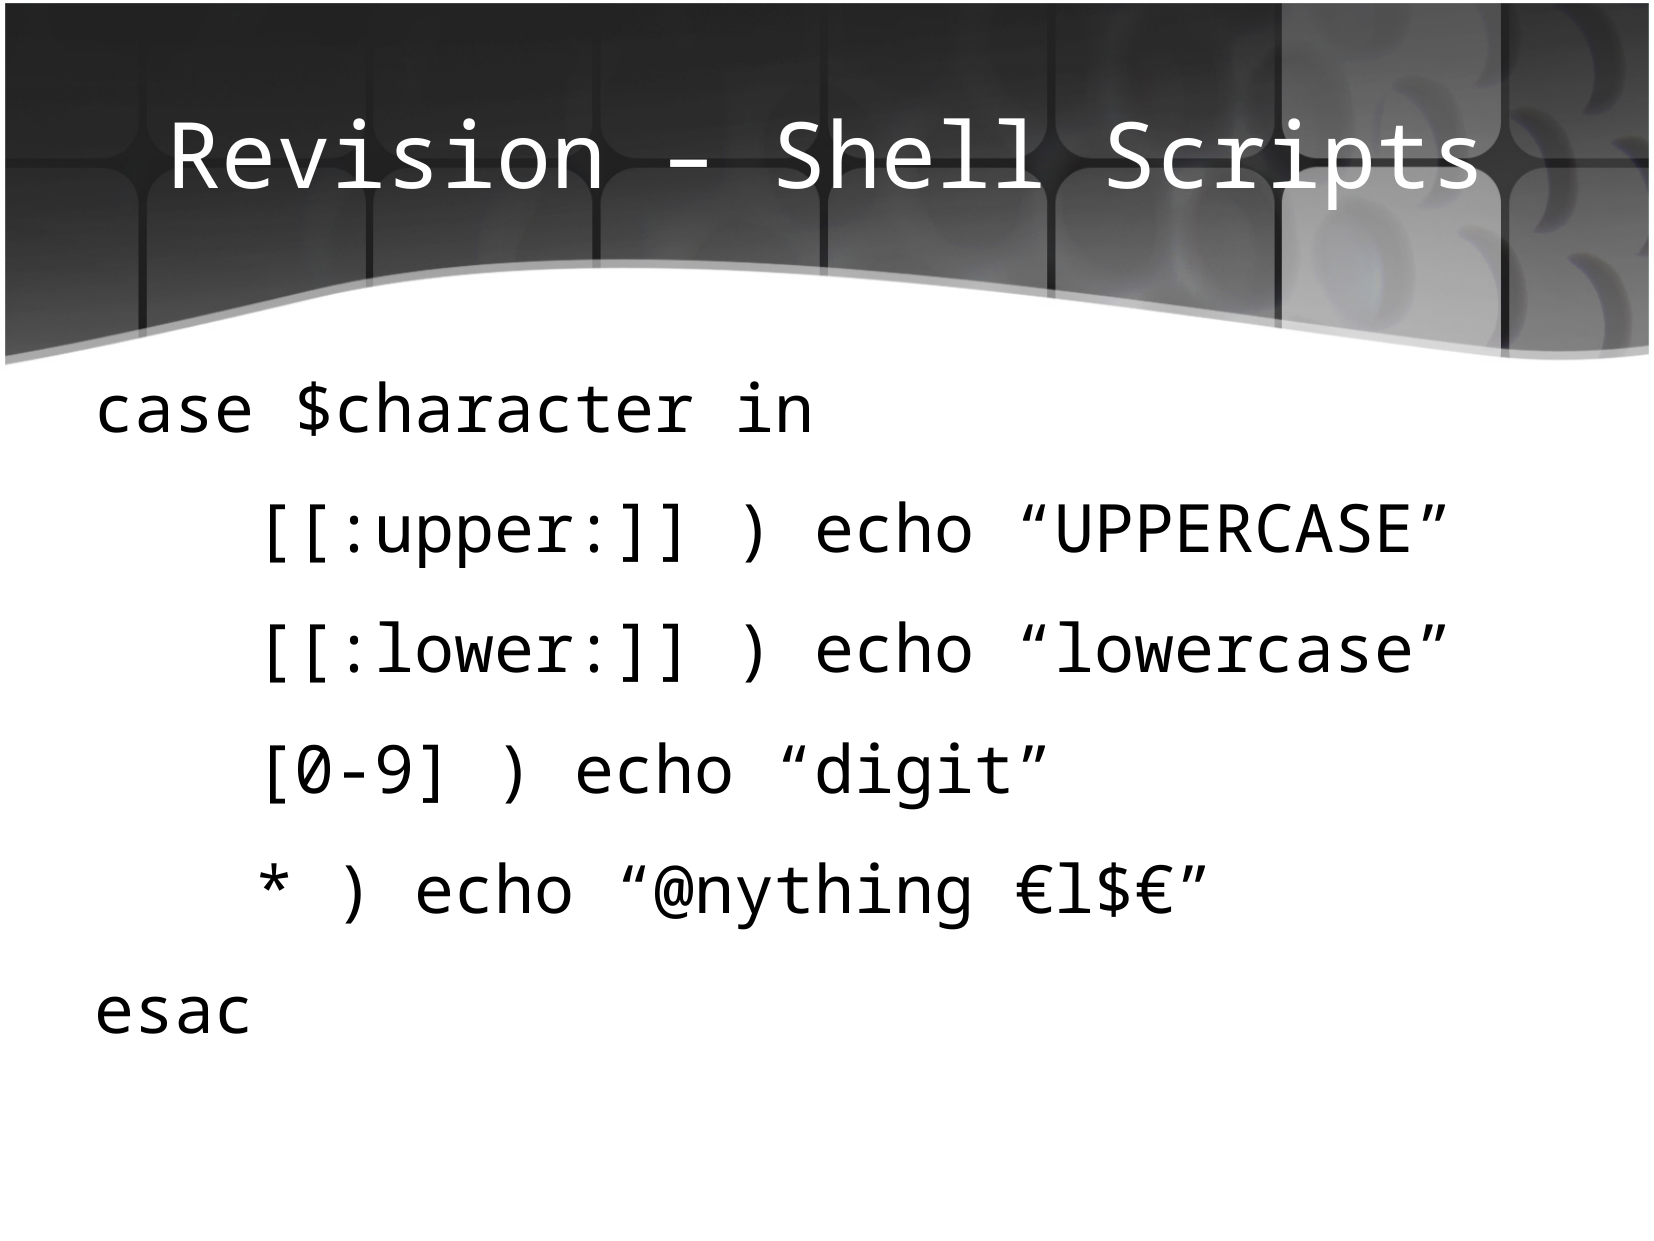

# Revision – Shell Scripts
case $character in
 [[:upper:]] ) echo “UPPERCASE”
 [[:lower:]] ) echo “lowercase”
 [0-9] ) echo “digit”
 * ) echo “@nything €l$€”
esac